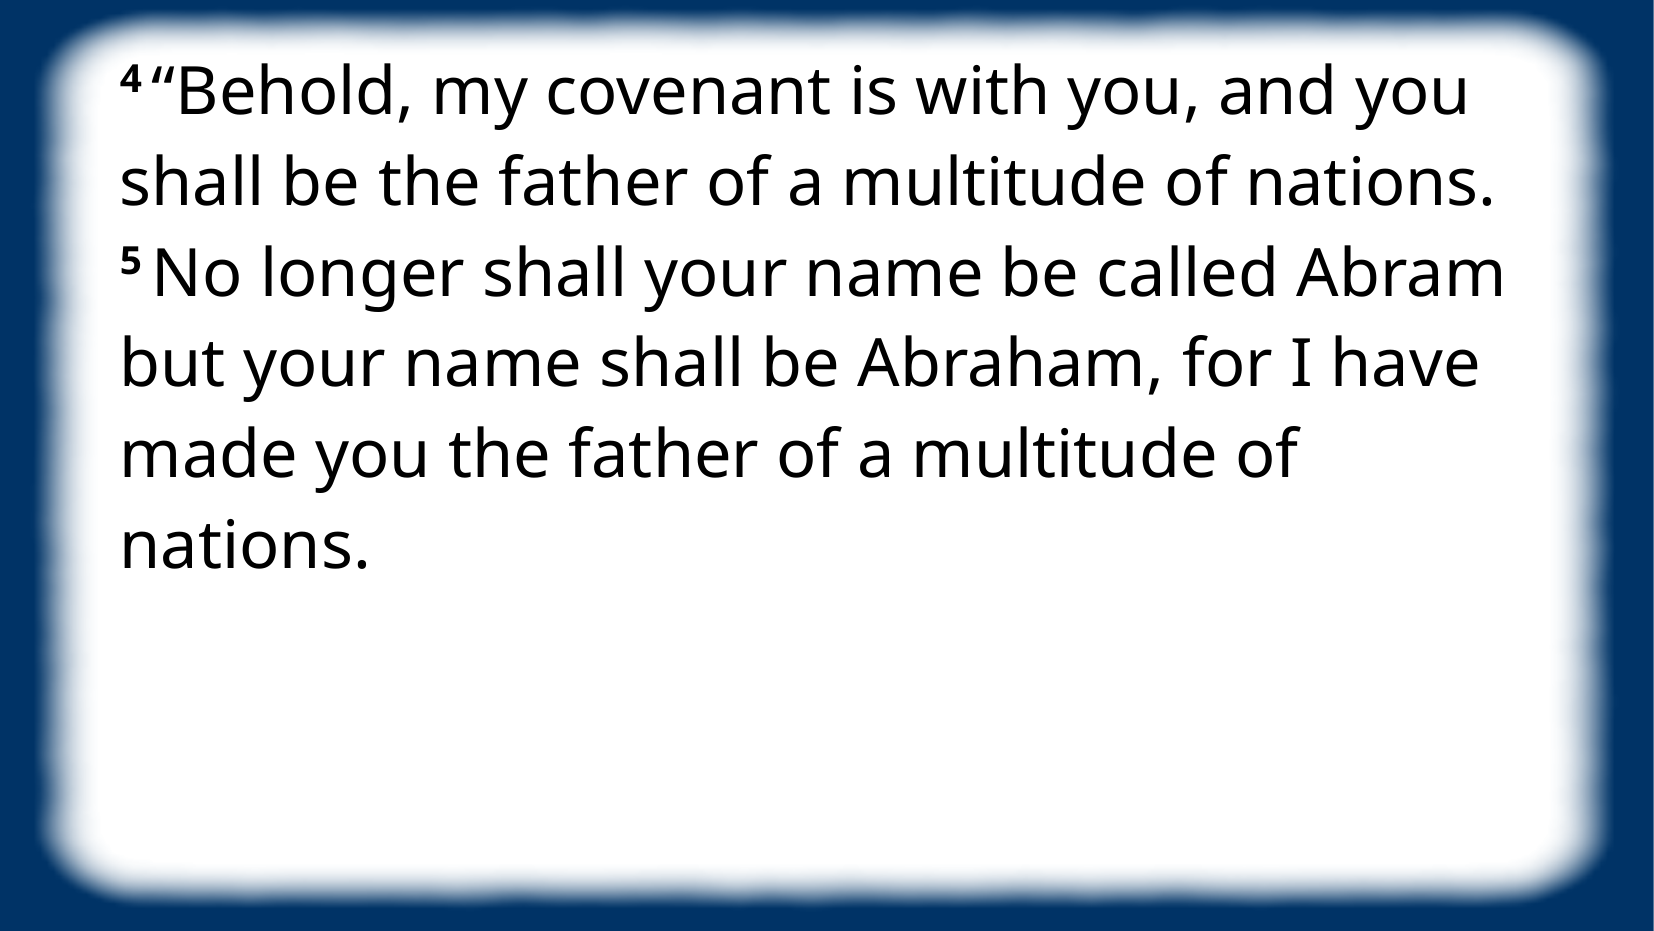

4 “Behold, my covenant is with you, and you shall be the father of a multitude of nations. 5 No longer shall your name be called Abram but your name shall be Abraham, for I have made you the father of a multitude of nations.